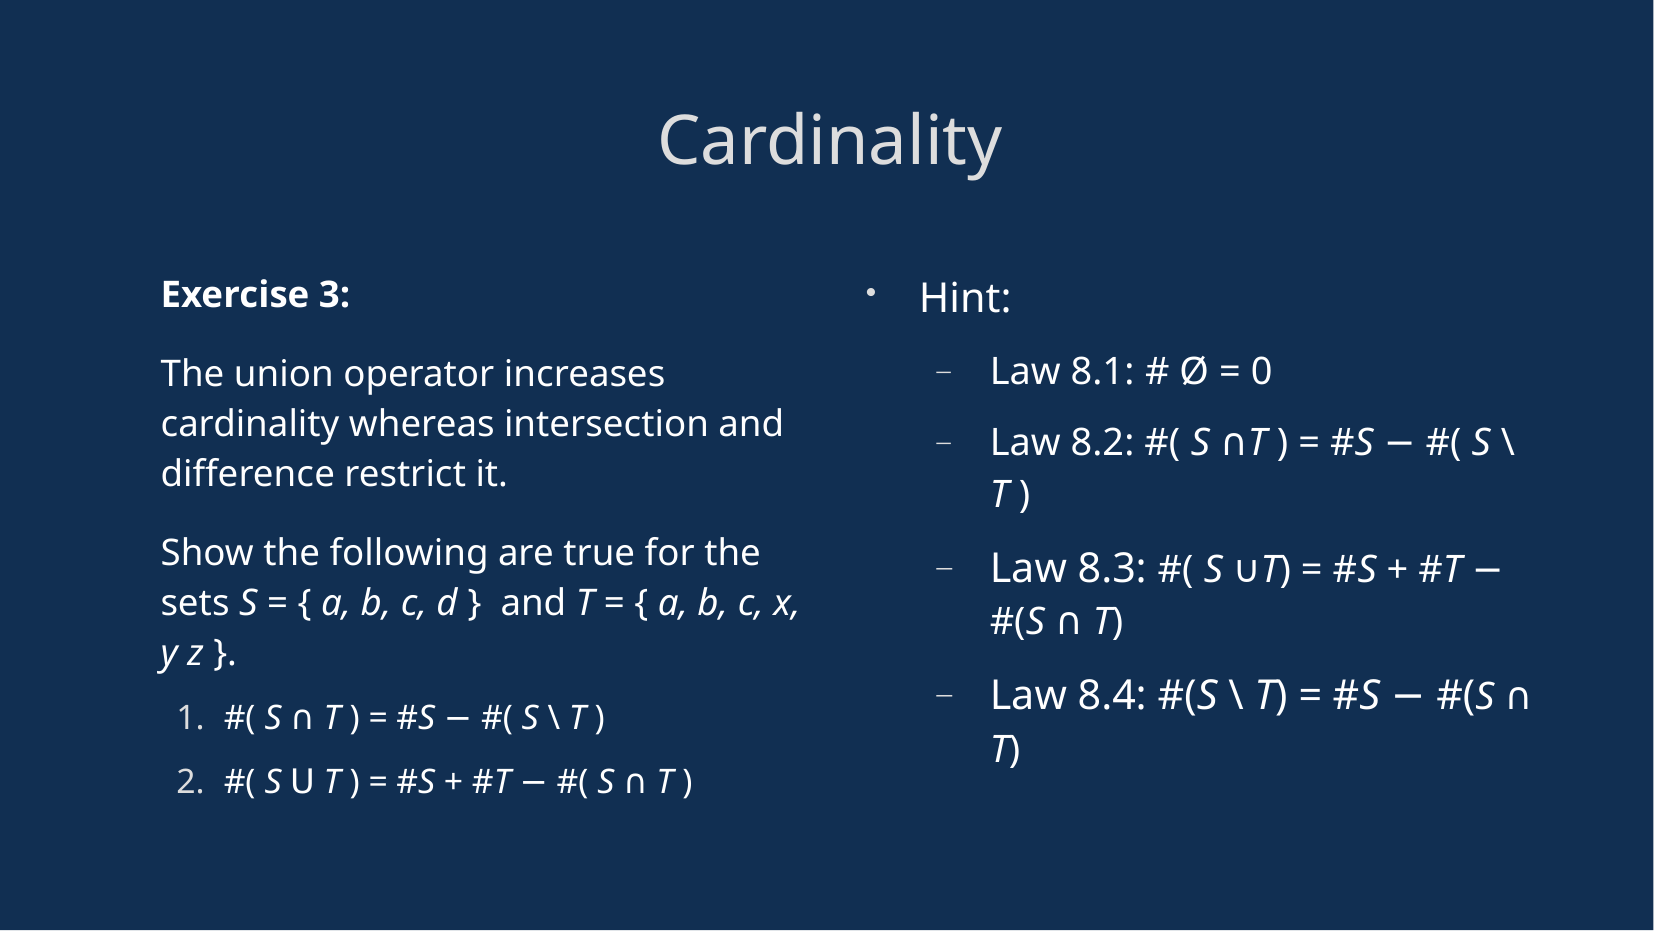

# Cardinality
Exercise 3:
The union operator increases cardinality whereas intersection and difference restrict it.
Show the following are true for the sets S = { a, b, c, d } and T = { a, b, c, x, y z }.
#( S ∩ T ) = #S − #( S \ T )
#( S 𝖴 T ) = #S + #T − #( S ∩ T )
Hint:
Law 8.1: # Ø = 0
Law 8.2: #( S ∩T ) = #S − #( S \ T )
Law 8.3: #( S ∪T) = #S + #T − #(S ∩ T)
Law 8.4: #(S \ T) = #S − #(S ∩ T)